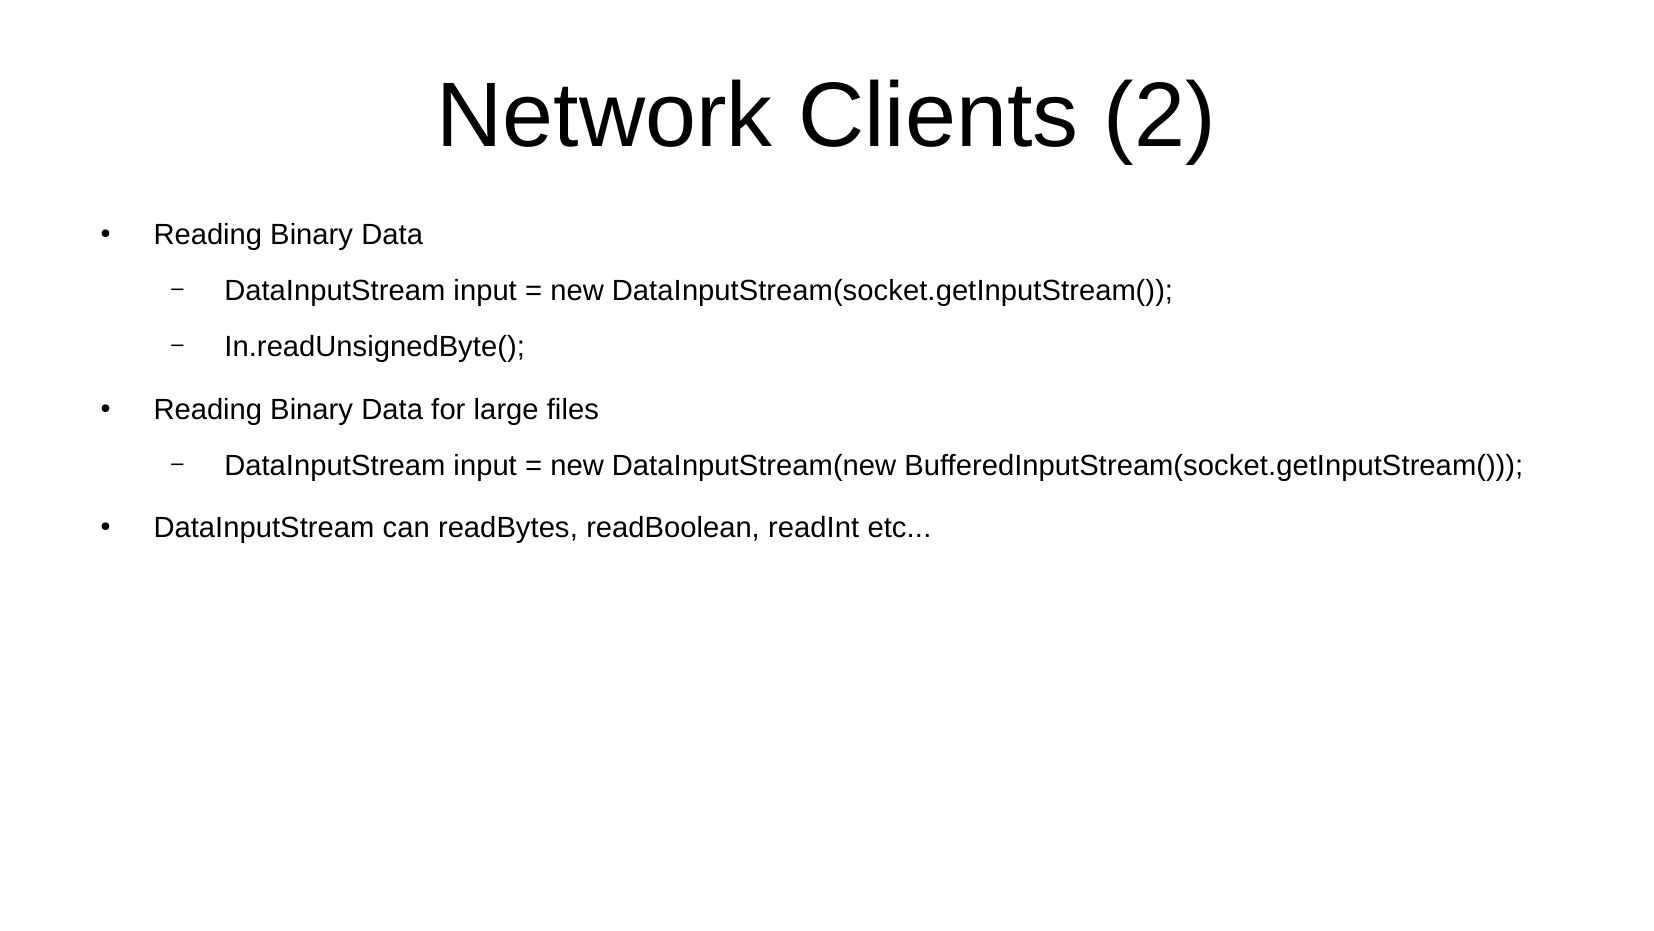

# Network Clients (2)
Reading Binary Data
DataInputStream input = new DataInputStream(socket.getInputStream());
In.readUnsignedByte();
Reading Binary Data for large files
DataInputStream input = new DataInputStream(new BufferedInputStream(socket.getInputStream()));
DataInputStream can readBytes, readBoolean, readInt etc...